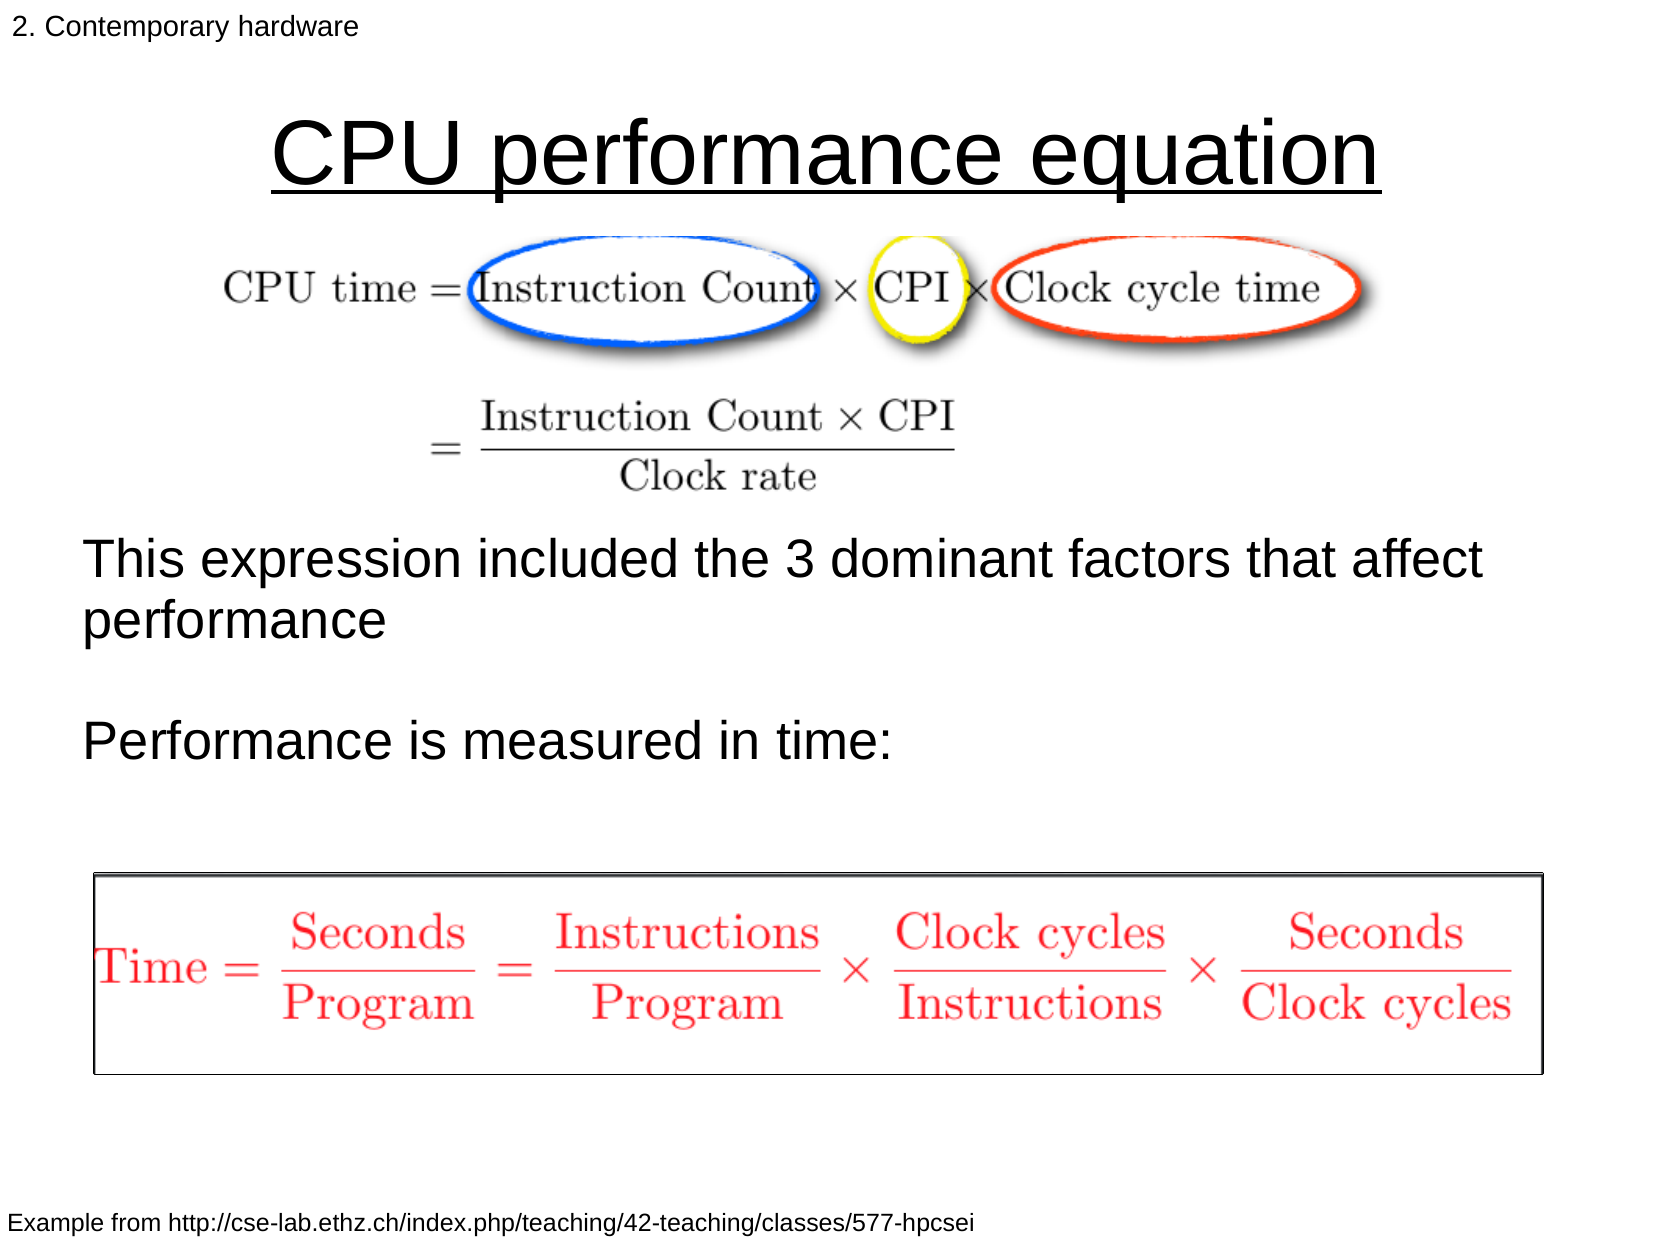

2. Contemporary hardware
# CPU performance equation
This expression included the 3 dominant factors that affect performance
Performance is measured in time:
 Example from http://cse-lab.ethz.ch/index.php/teaching/42-teaching/classes/577-hpcsei